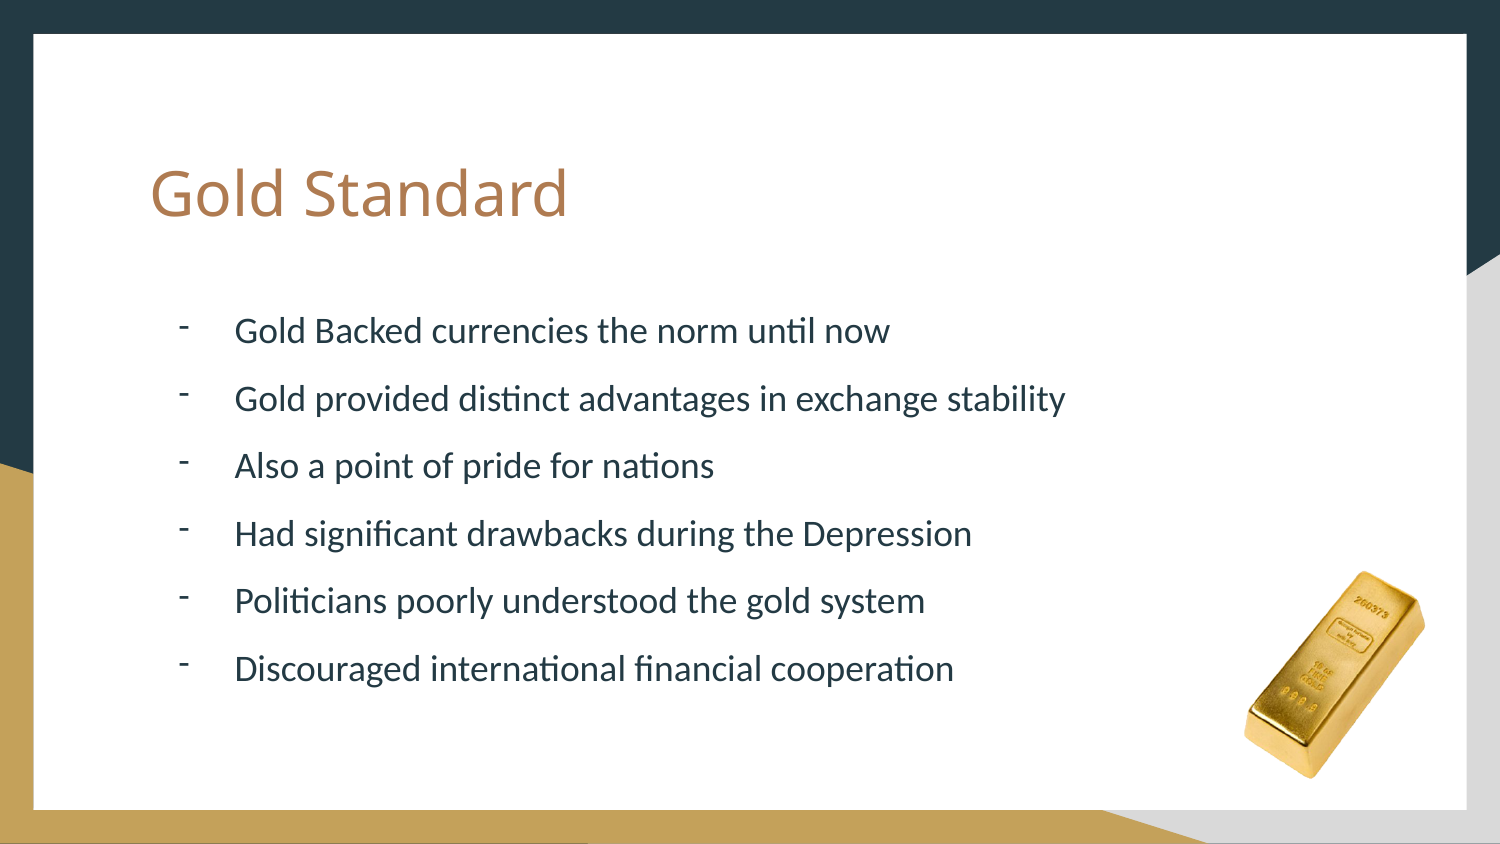

# Gold Standard
Gold Backed currencies the norm until now
Gold provided distinct advantages in exchange stability
Also a point of pride for nations
Had significant drawbacks during the Depression
Politicians poorly understood the gold system
Discouraged international financial cooperation